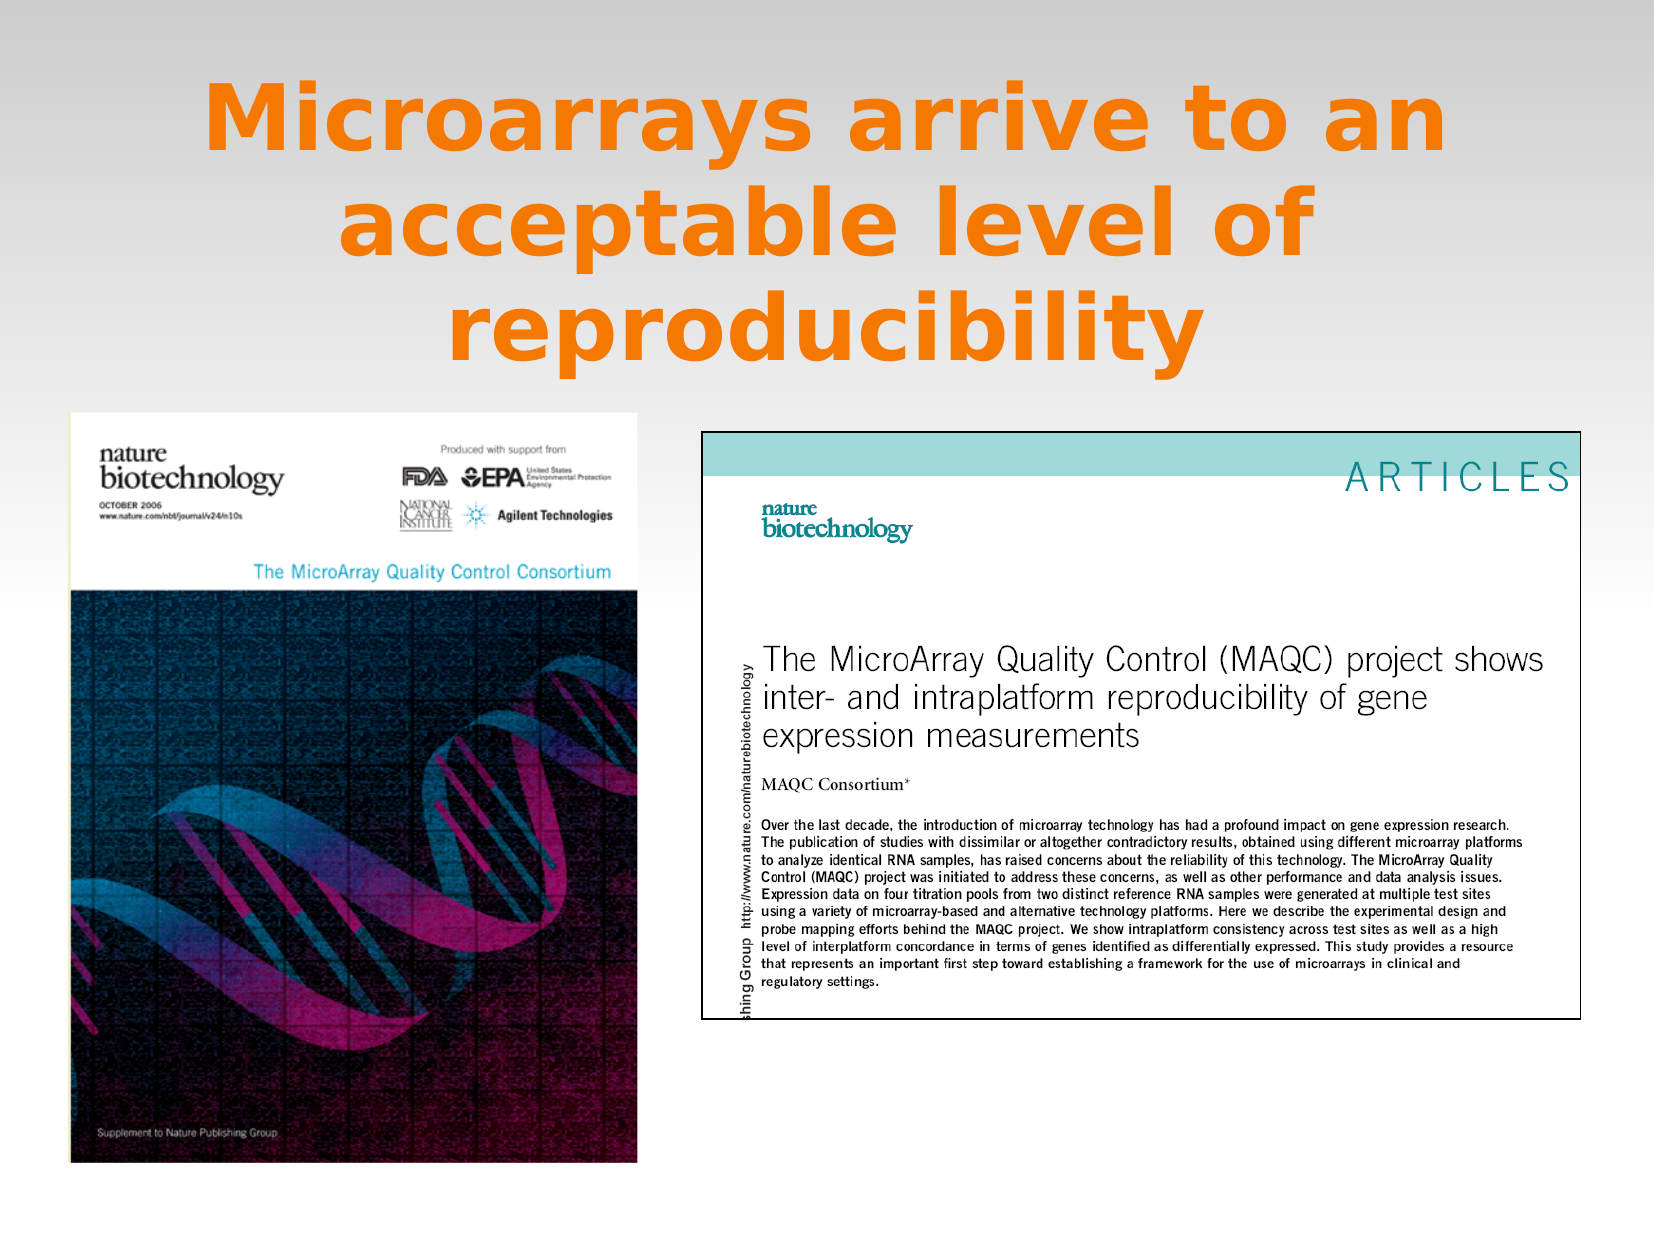

# Microarrays arrive to an acceptable level of reproducibility